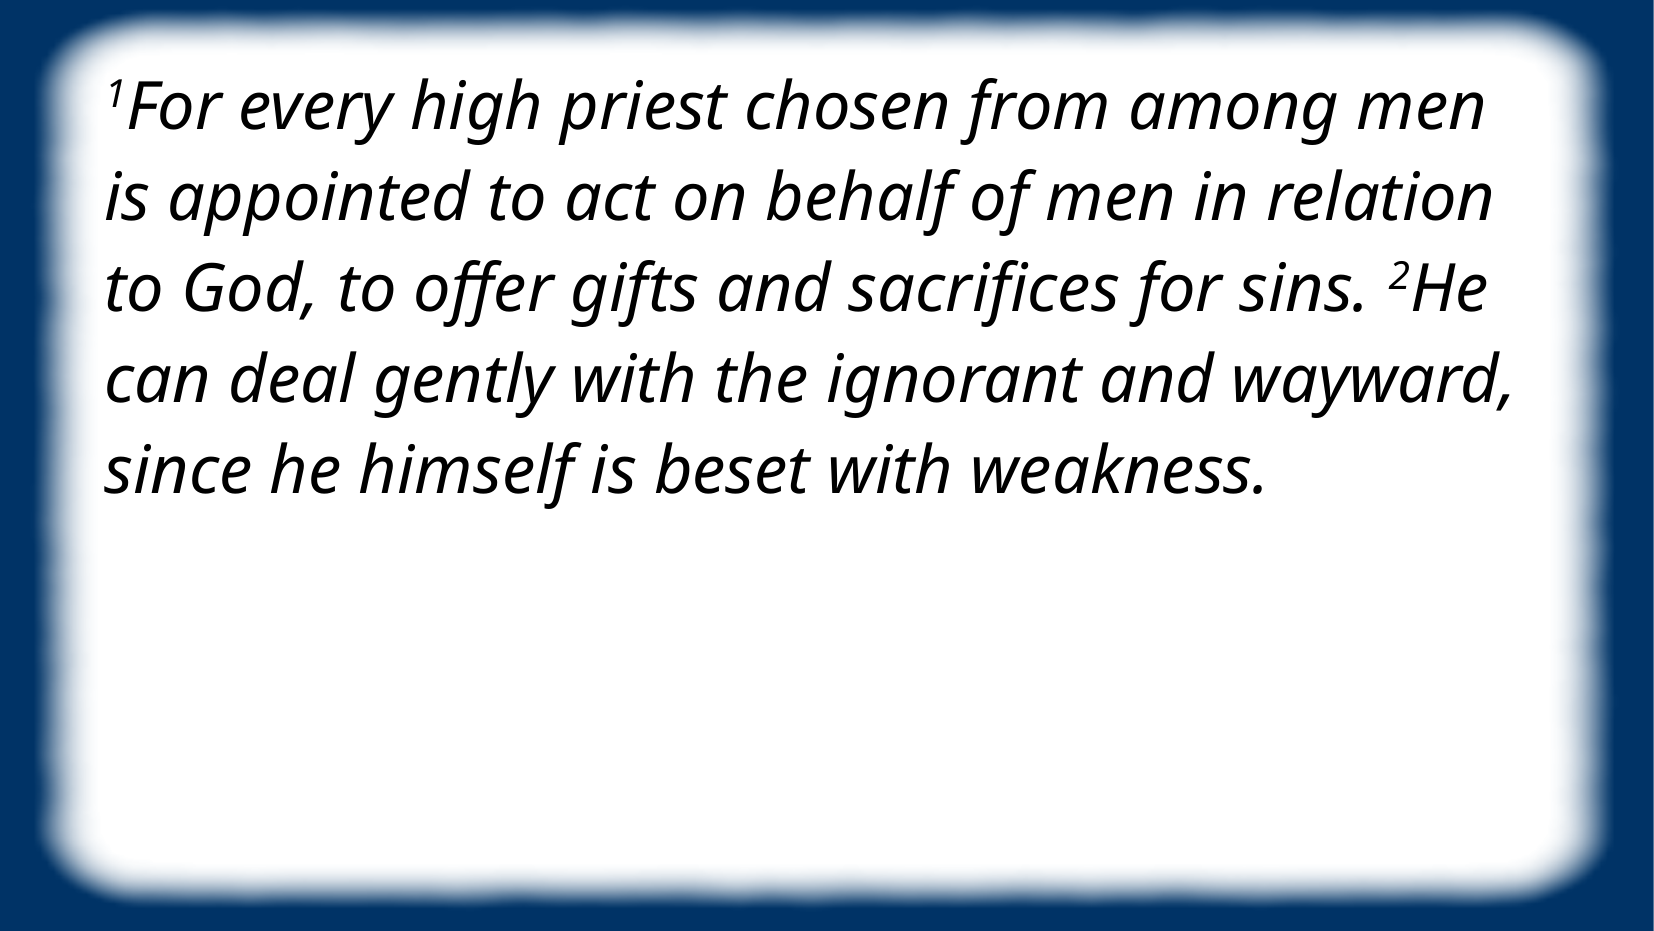

1For every high priest chosen from among men is appointed to act on behalf of men in relation to God, to offer gifts and sacrifices for sins. 2He can deal gently with the ignorant and wayward, since he himself is beset with weakness.